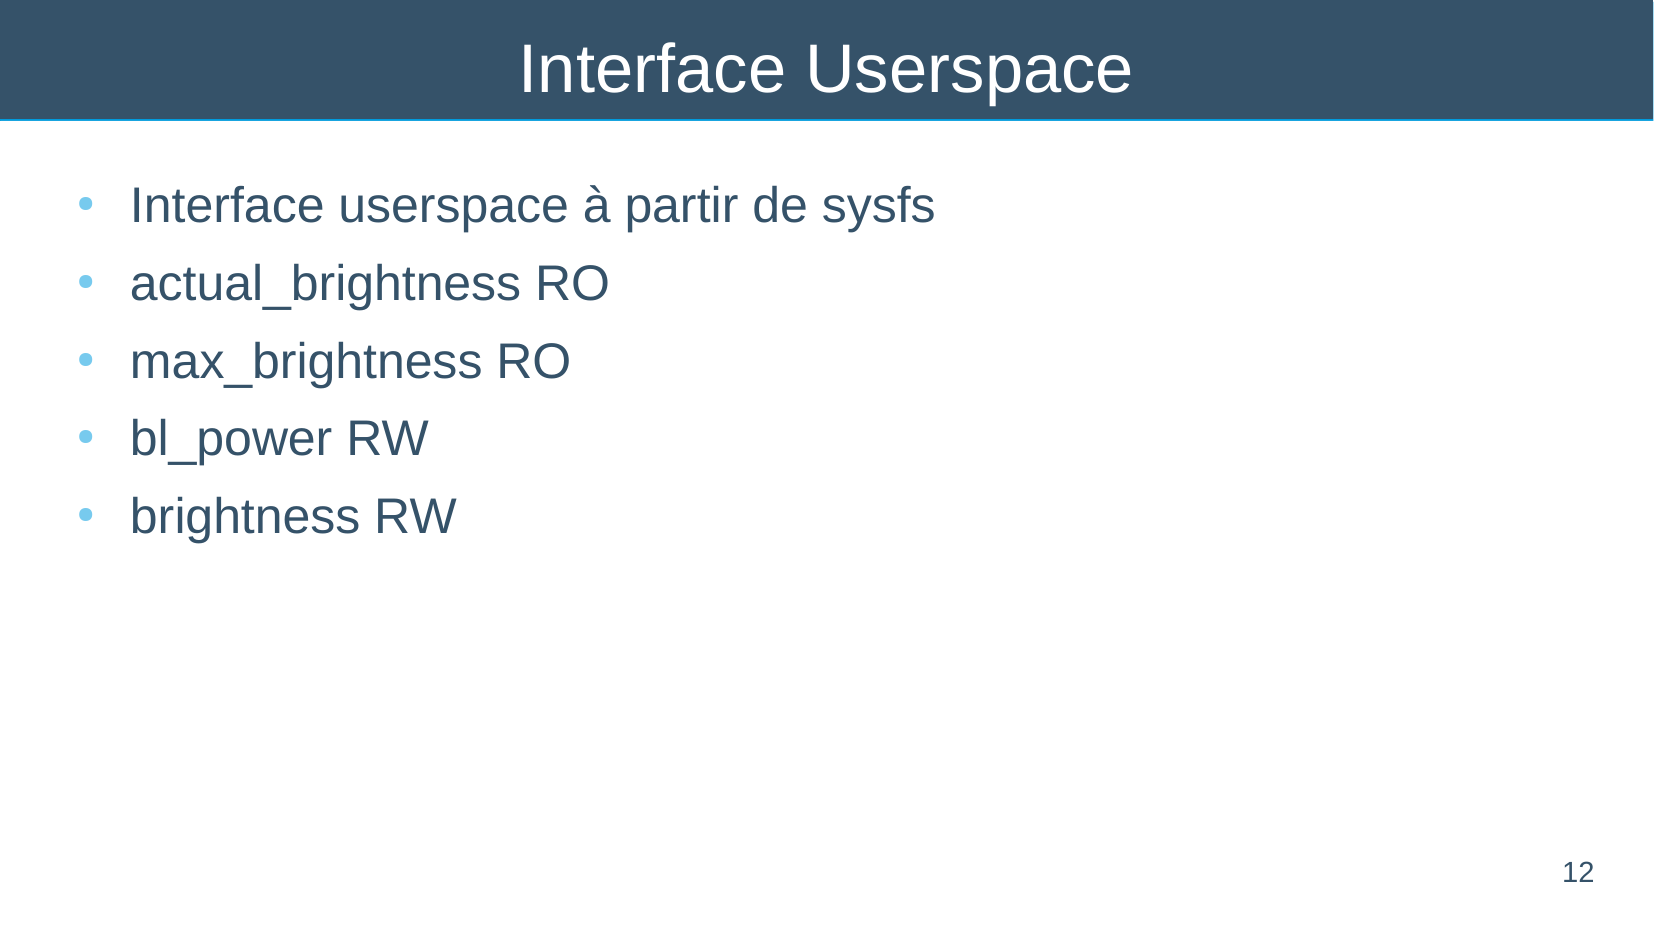

# Interface Userspace
Interface userspace à partir de sysfs
actual_brightness RO
max_brightness RO
bl_power RW
brightness RW
12